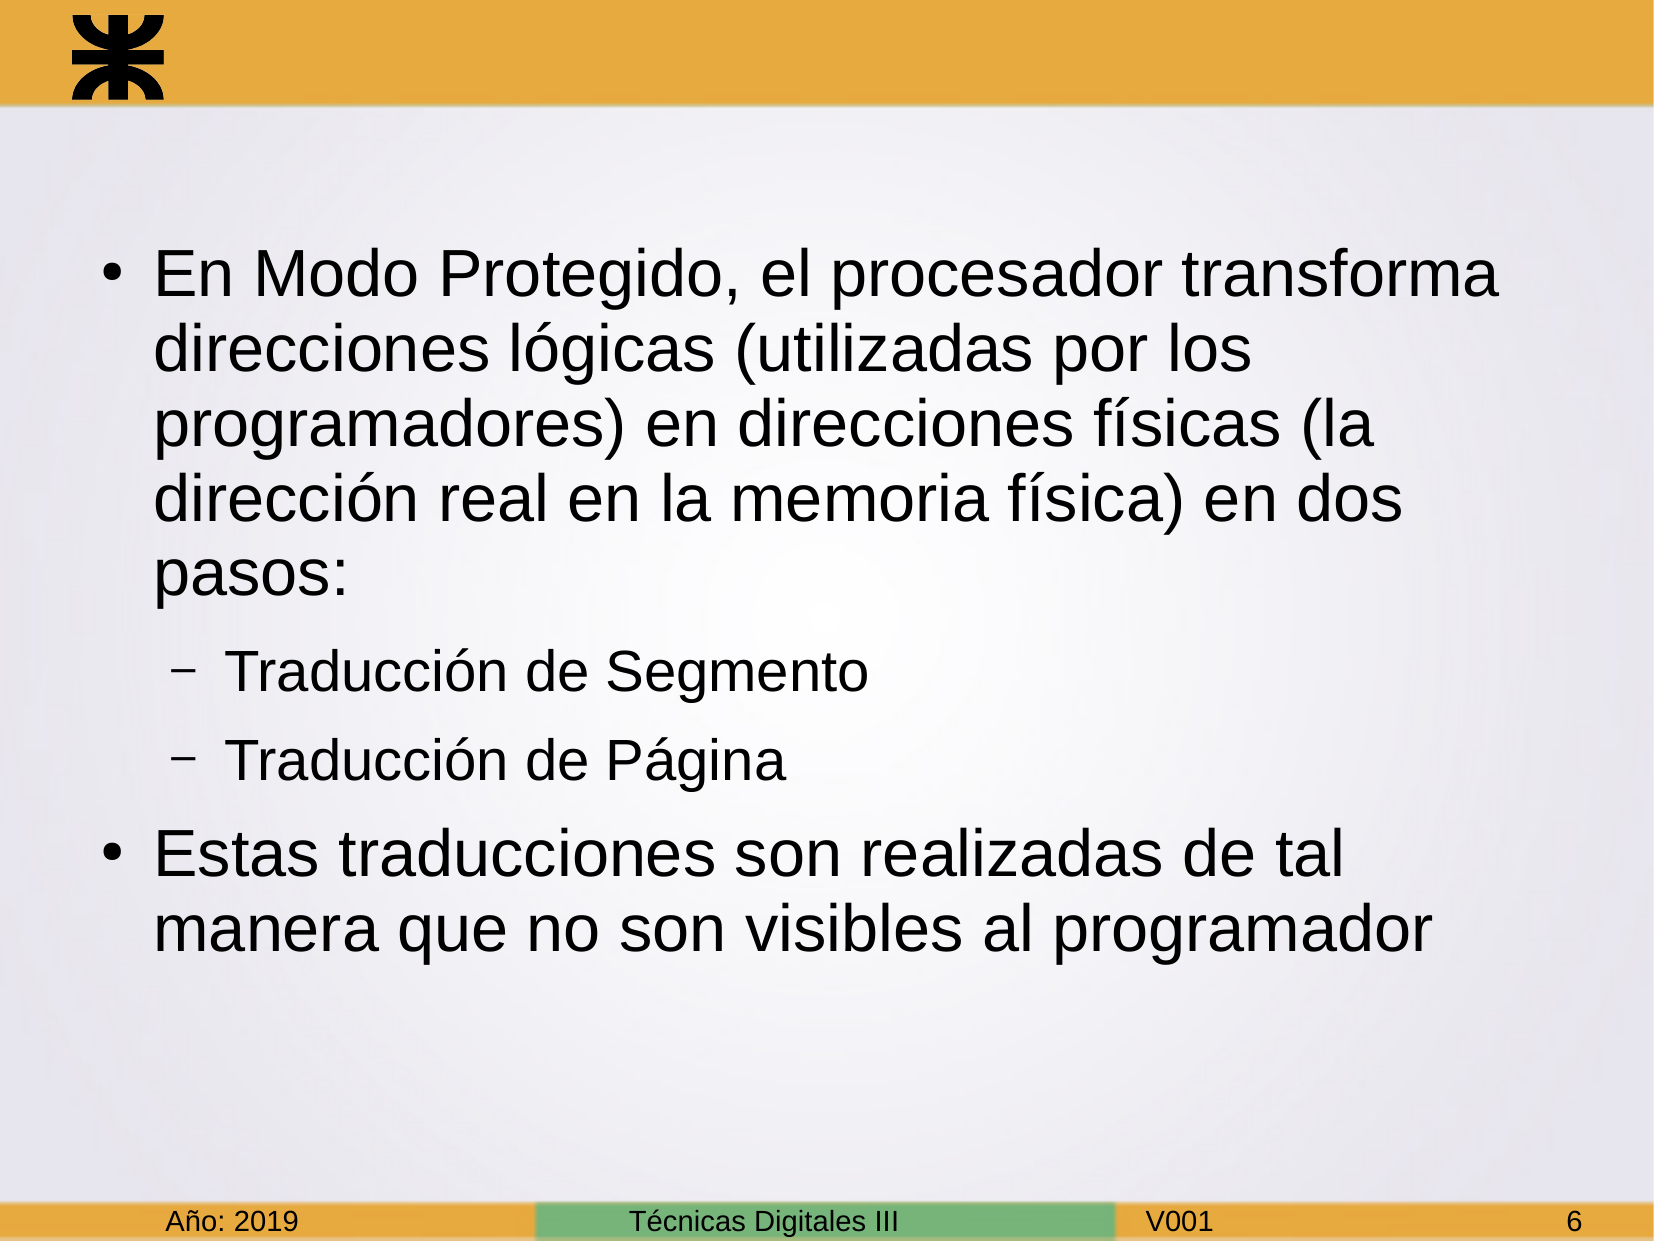

#
En Modo Protegido, el procesador transforma direcciones lógicas (utilizadas por los programadores) en direcciones físicas (la dirección real en la memoria física) en dos pasos:
Traducción de Segmento
Traducción de Página
Estas traducciones son realizadas de tal manera que no son visibles al programador
2013
Técnicas Digitales III
6